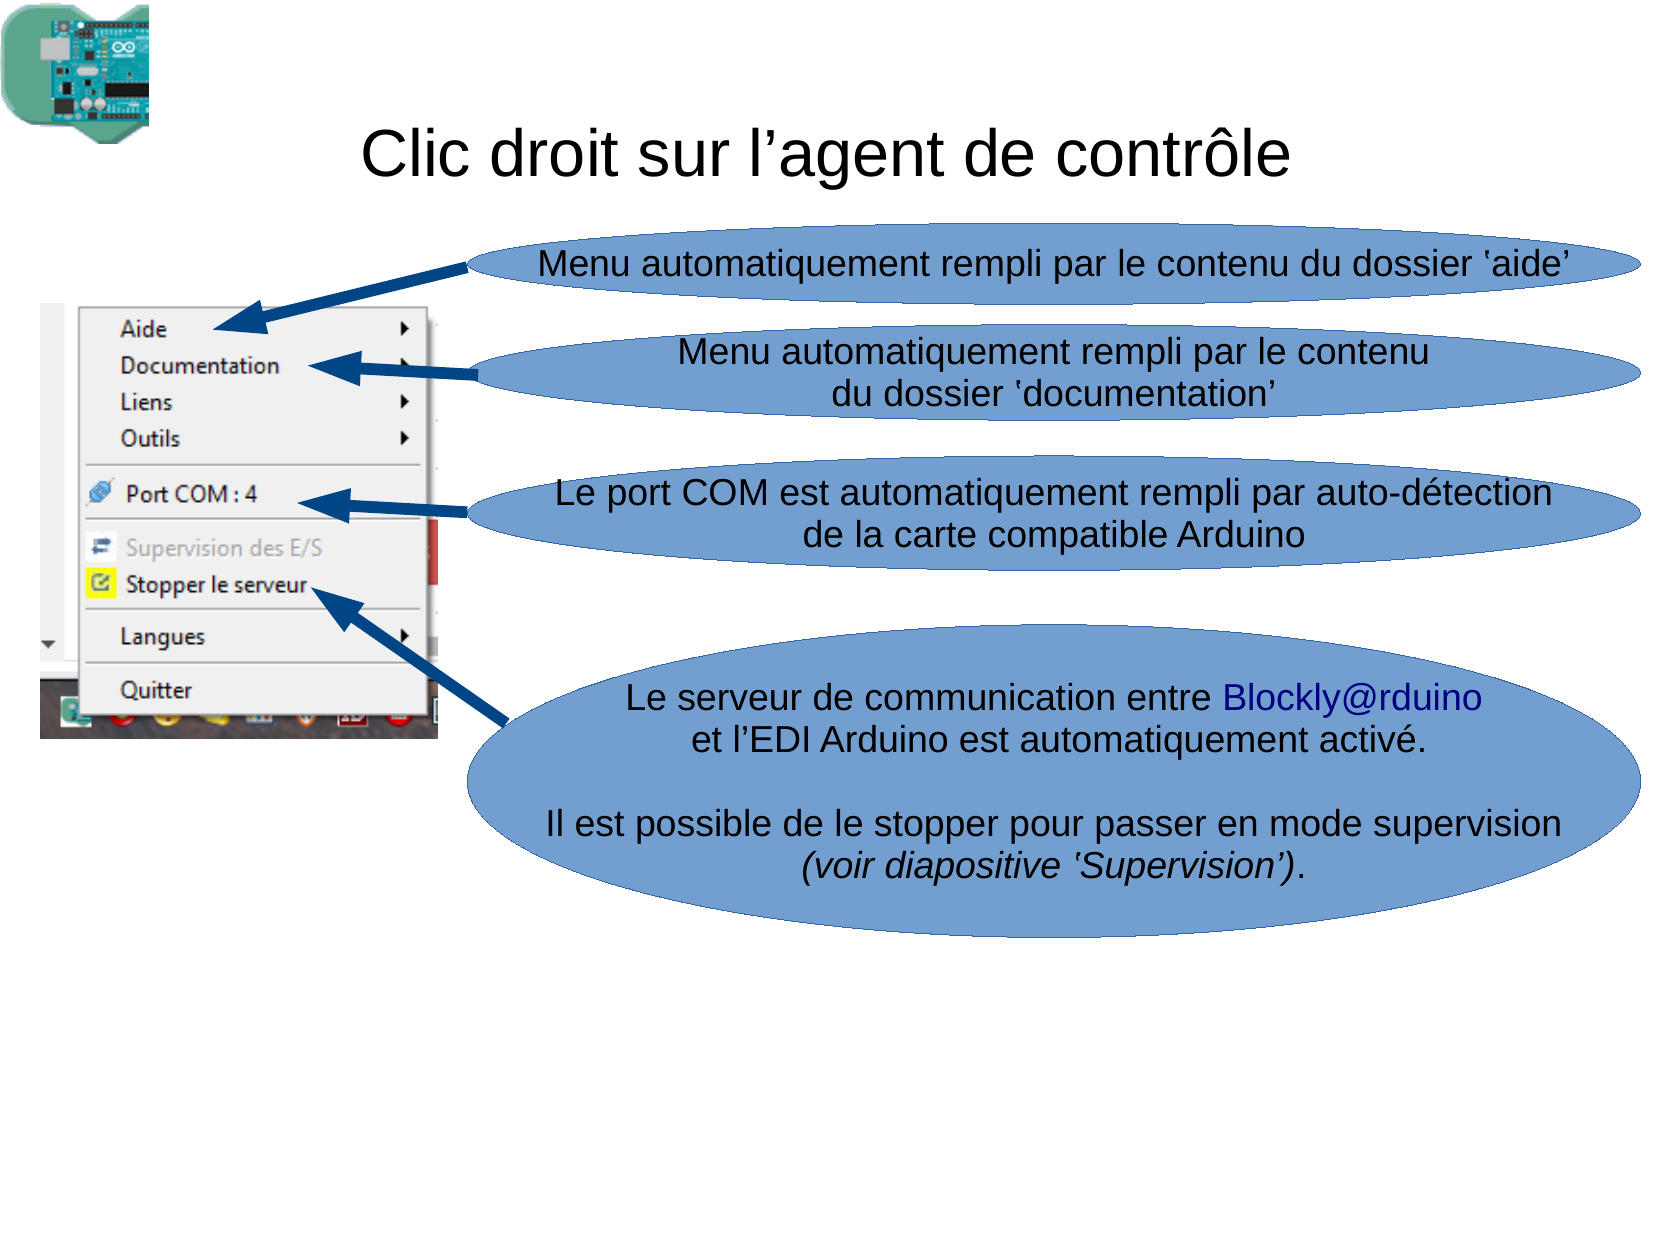

# Clic droit sur l’agent de contrôle
Menu automatiquement rempli par le contenu du dossier ‛aide’
Menu automatiquement rempli par le contenu
du dossier ‛documentation’
Le port COM est automatiquement rempli par auto-détection
de la carte compatible Arduino
Le serveur de communication entre Blockly@rduino
 et l’EDI Arduino est automatiquement activé.
Il est possible de le stopper pour passer en mode supervision
(voir diapositive ‛Supervision’).